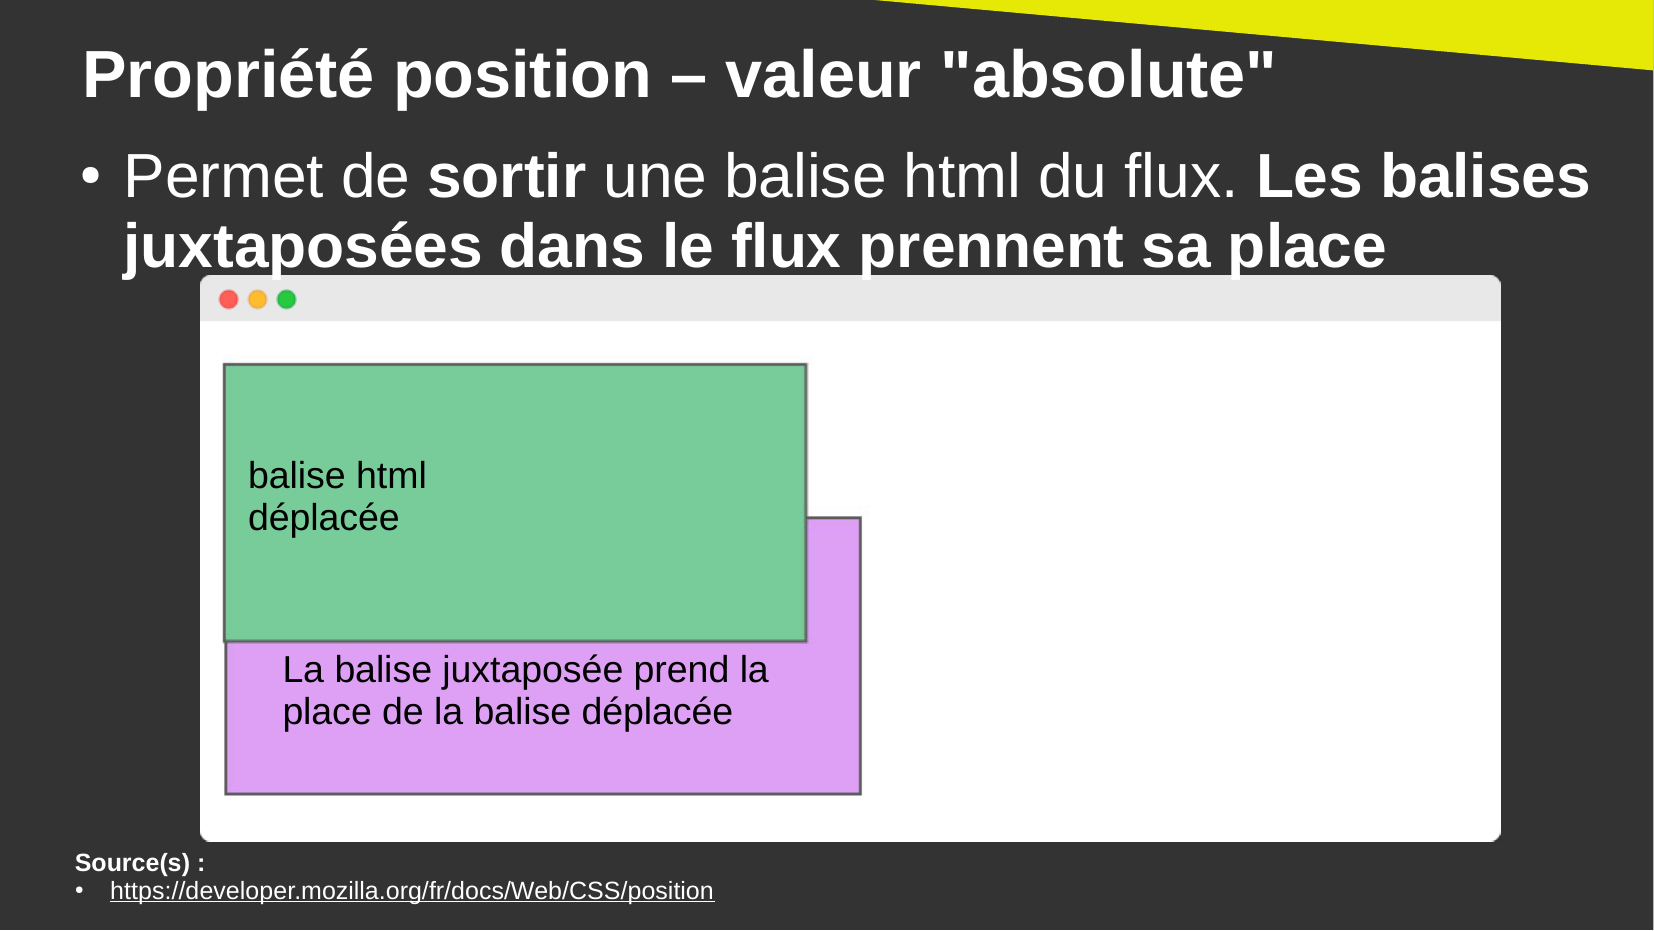

# Propriété position – valeur "absolute"
Permet de sortir une balise html du flux. Les balises juxtaposées dans le flux prennent sa place
balise html déplacée
La balise juxtaposée prend la place de la balise déplacée
Source(s) :
https://developer.mozilla.org/fr/docs/Web/CSS/position